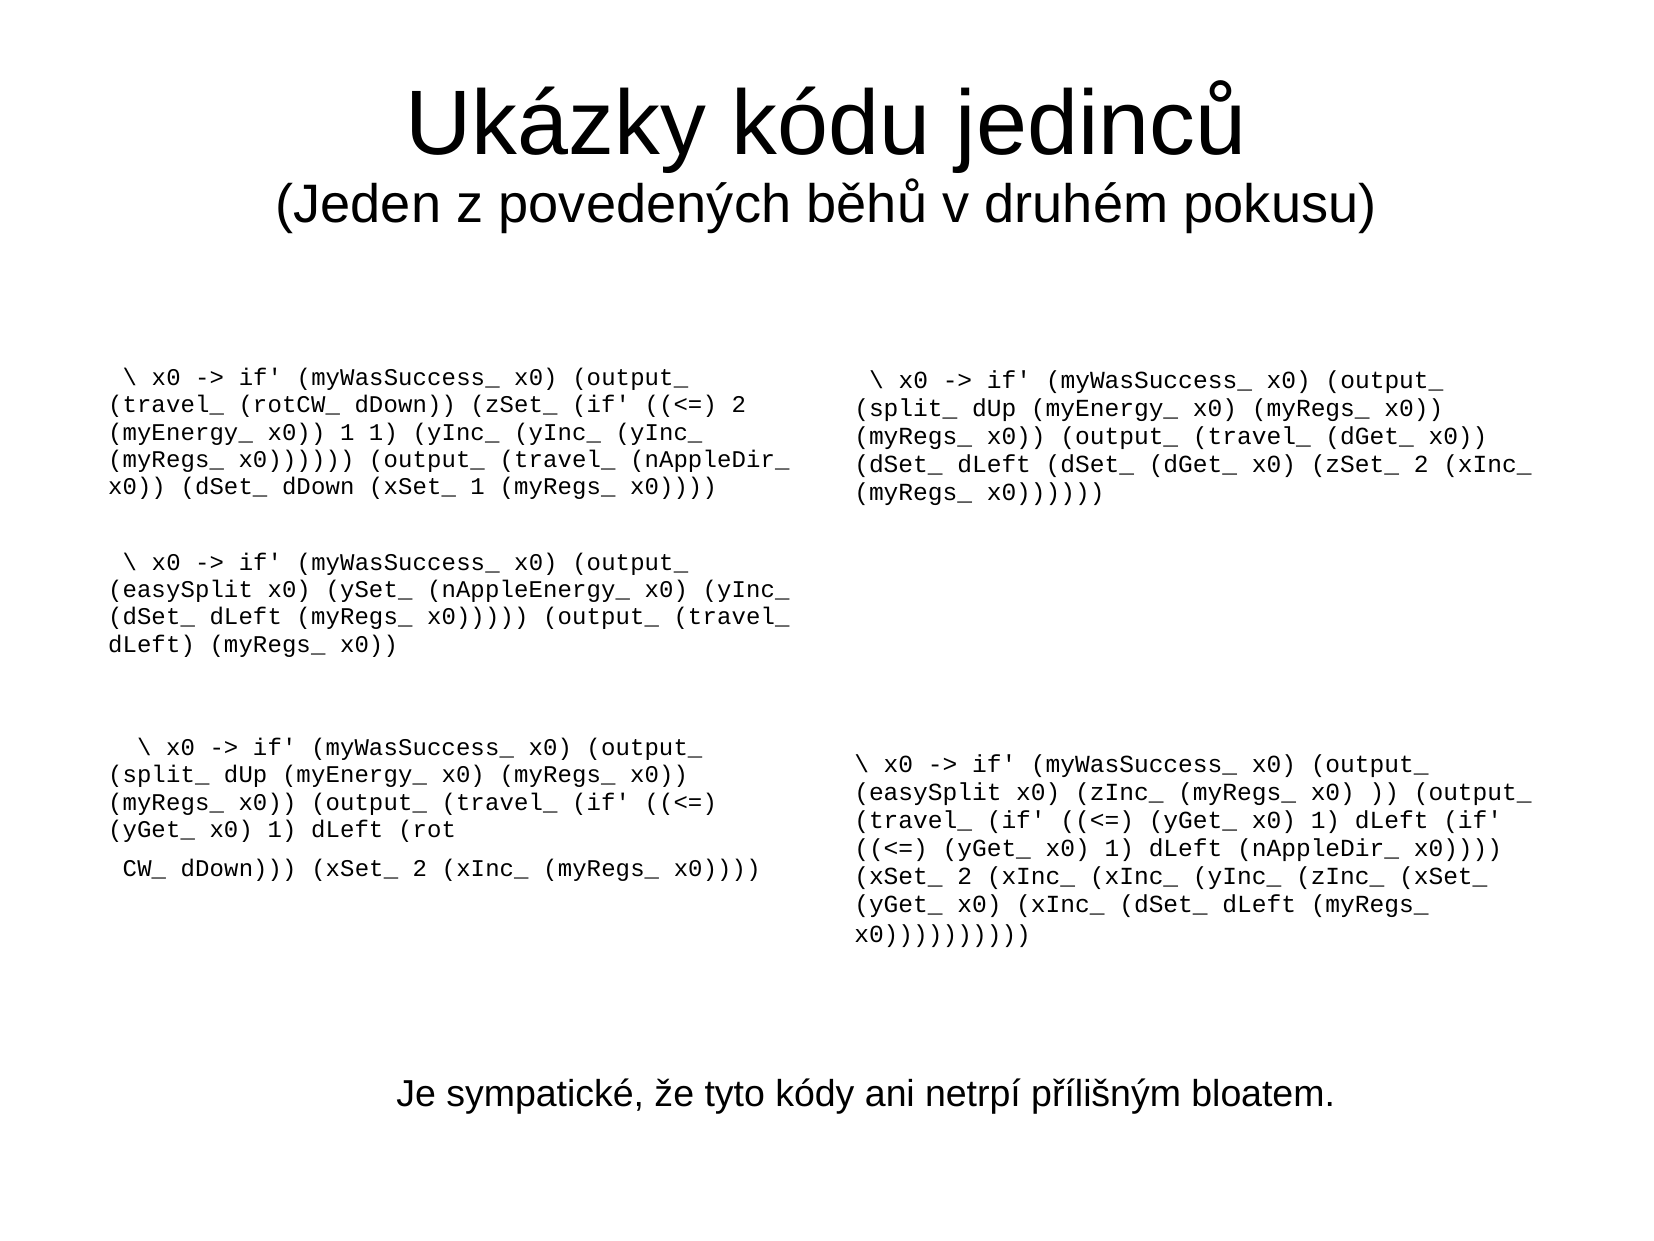

# Ukázky kódu jedinců (Jeden z povedených běhů v druhém pokusu)
 \ x0 -> if' (myWasSuccess_ x0) (output_ (travel_ (rotCW_ dDown)) (zSet_ (if' ((<=) 2 (myEnergy_ x0)) 1 1) (yInc_ (yInc_ (yInc_ (myRegs_ x0)))))) (output_ (travel_ (nAppleDir_ x0)) (dSet_ dDown (xSet_ 1 (myRegs_ x0))))
 \ x0 -> if' (myWasSuccess_ x0) (output_ (easySplit x0) (ySet_ (nAppleEnergy_ x0) (yInc_ (dSet_ dLeft (myRegs_ x0))))) (output_ (travel_ dLeft) (myRegs_ x0))
 \ x0 -> if' (myWasSuccess_ x0) (output_ (split_ dUp (myEnergy_ x0) (myRegs_ x0)) (myRegs_ x0)) (output_ (travel_ (if' ((<=) (yGet_ x0) 1) dLeft (rot
 CW_ dDown))) (xSet_ 2 (xInc_ (myRegs_ x0))))
 \ x0 -> if' (myWasSuccess_ x0) (output_ (split_ dUp (myEnergy_ x0) (myRegs_ x0)) (myRegs_ x0)) (output_ (travel_ (dGet_ x0)) (dSet_ dLeft (dSet_ (dGet_ x0) (zSet_ 2 (xInc_ (myRegs_ x0))))))
\ x0 -> if' (myWasSuccess_ x0) (output_ (easySplit x0) (zInc_ (myRegs_ x0) )) (output_ (travel_ (if' ((<=) (yGet_ x0) 1) dLeft (if' ((<=) (yGet_ x0) 1) dLeft (nAppleDir_ x0)))) (xSet_ 2 (xInc_ (xInc_ (yInc_ (zInc_ (xSet_ (yGet_ x0) (xInc_ (dSet_ dLeft (myRegs_ x0))))))))))
Je sympatické, že tyto kódy ani netrpí přílišným bloatem.